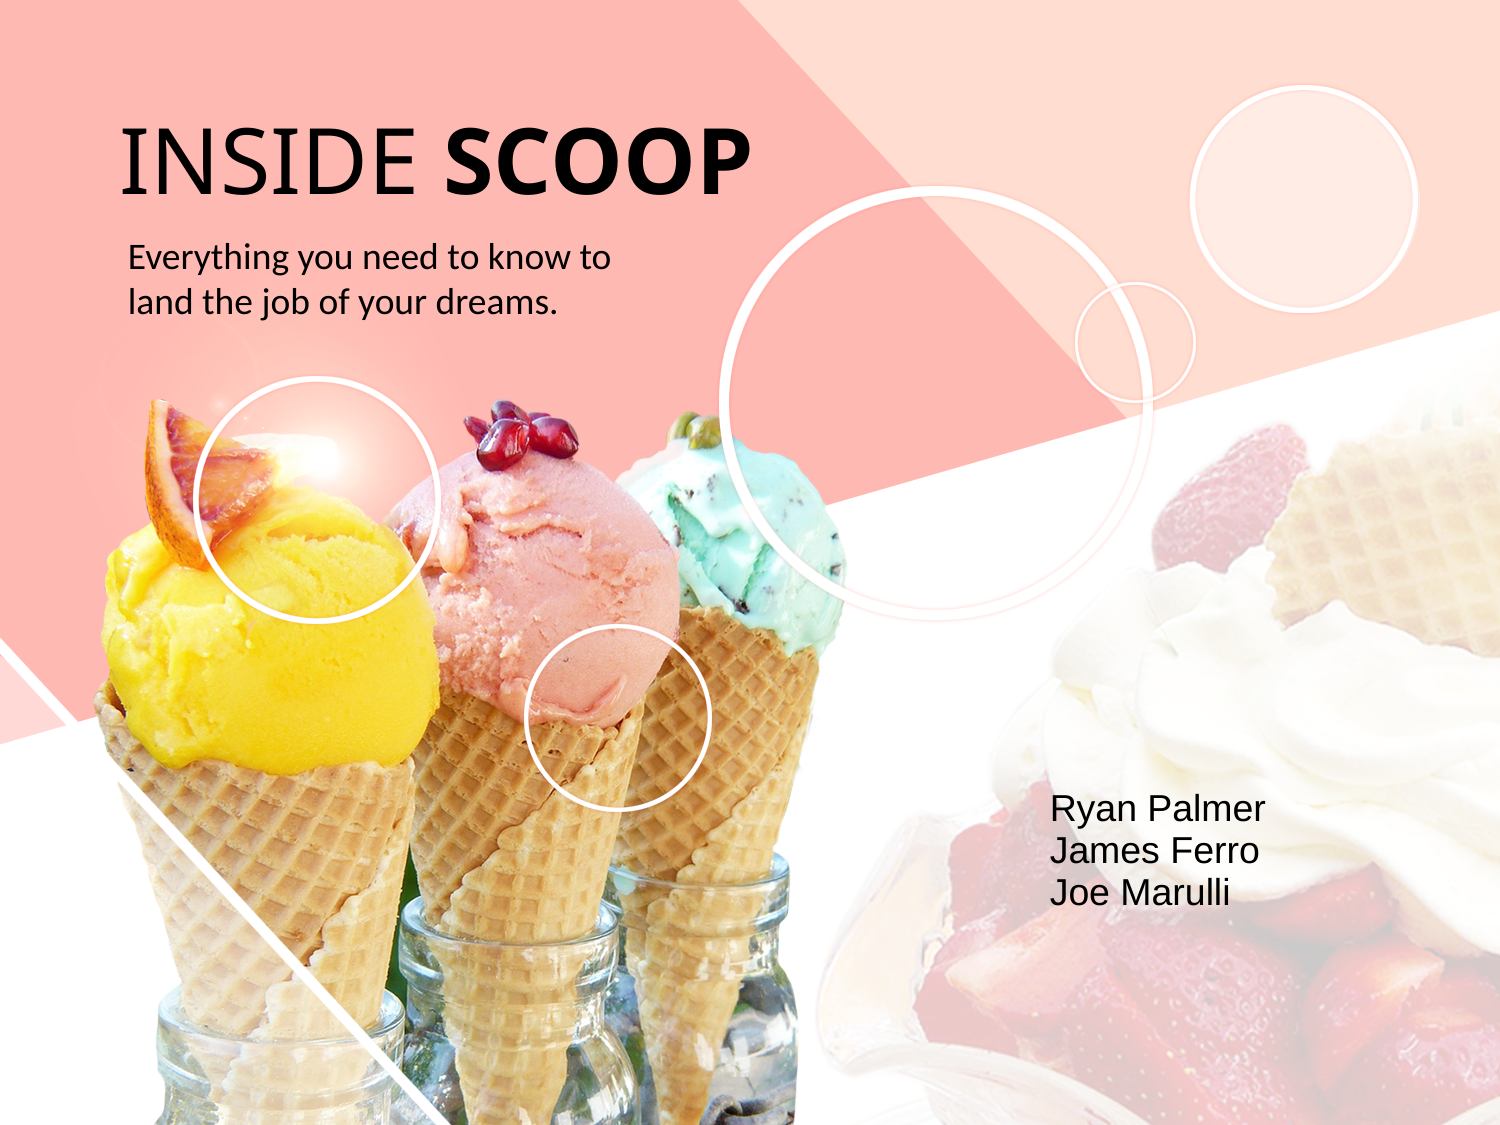

# INSIDE SCOOP
Everything you need to know to land the job of your dreams.
Ryan Palmer
James Ferro
Joe Marulli